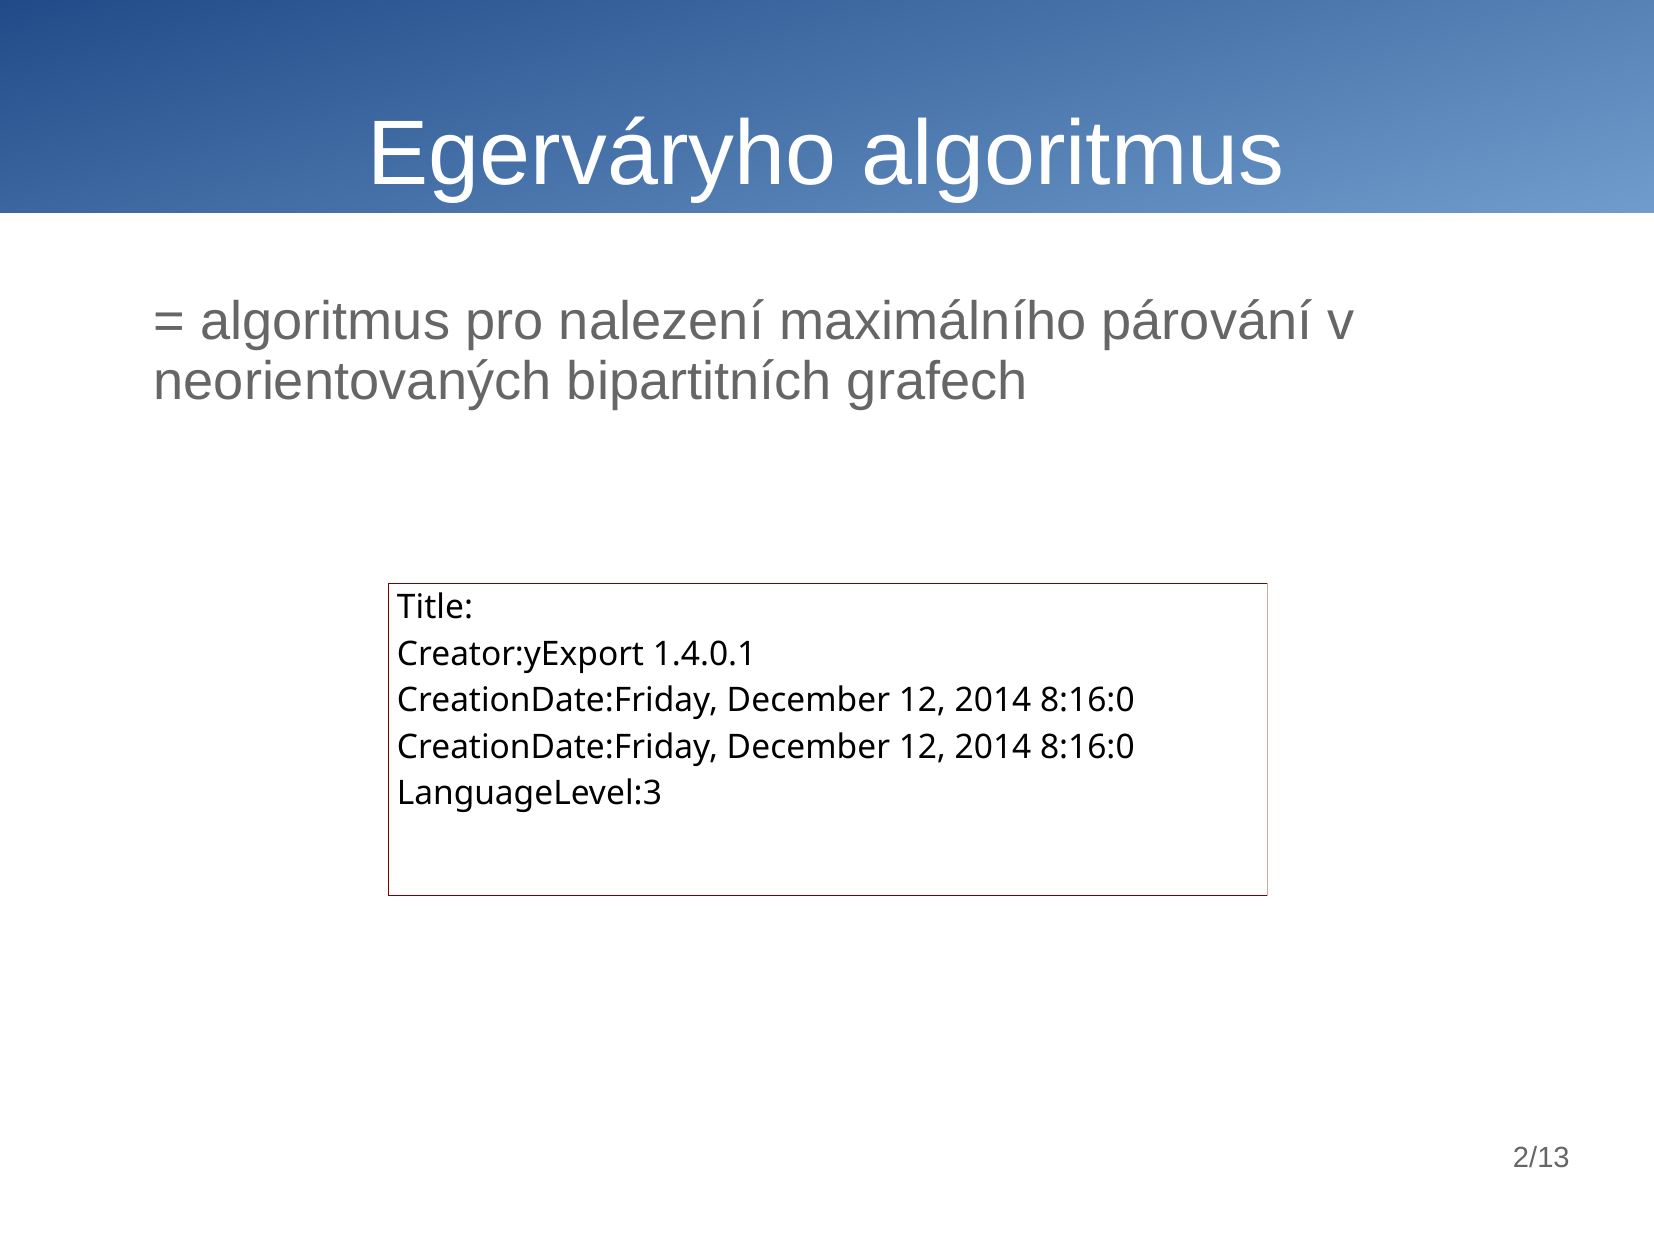

# Egerváryho algoritmus
= algoritmus pro nalezení maximálního párování v neorientovaných bipartitních grafech